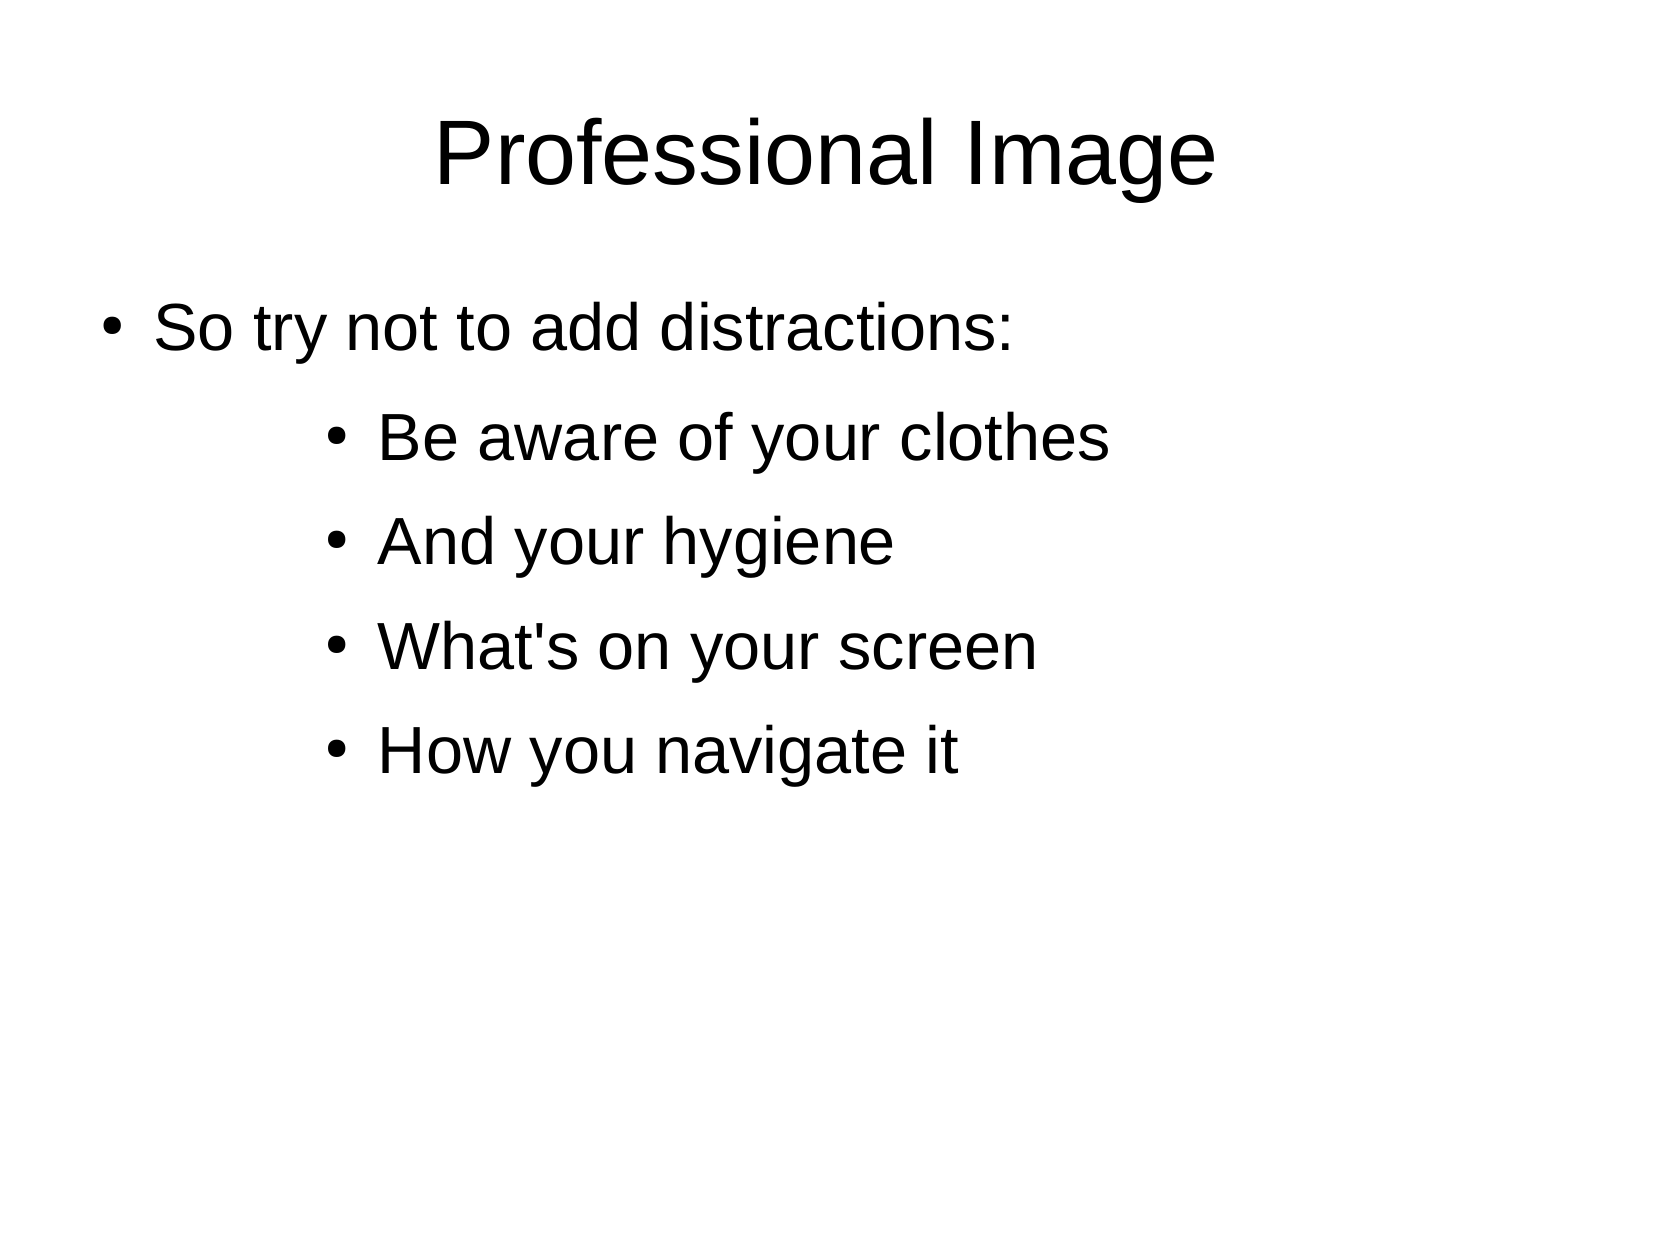

# Professional Image
So try not to add distractions:
Be aware of your clothes
And your hygiene
What's on your screen
How you navigate it